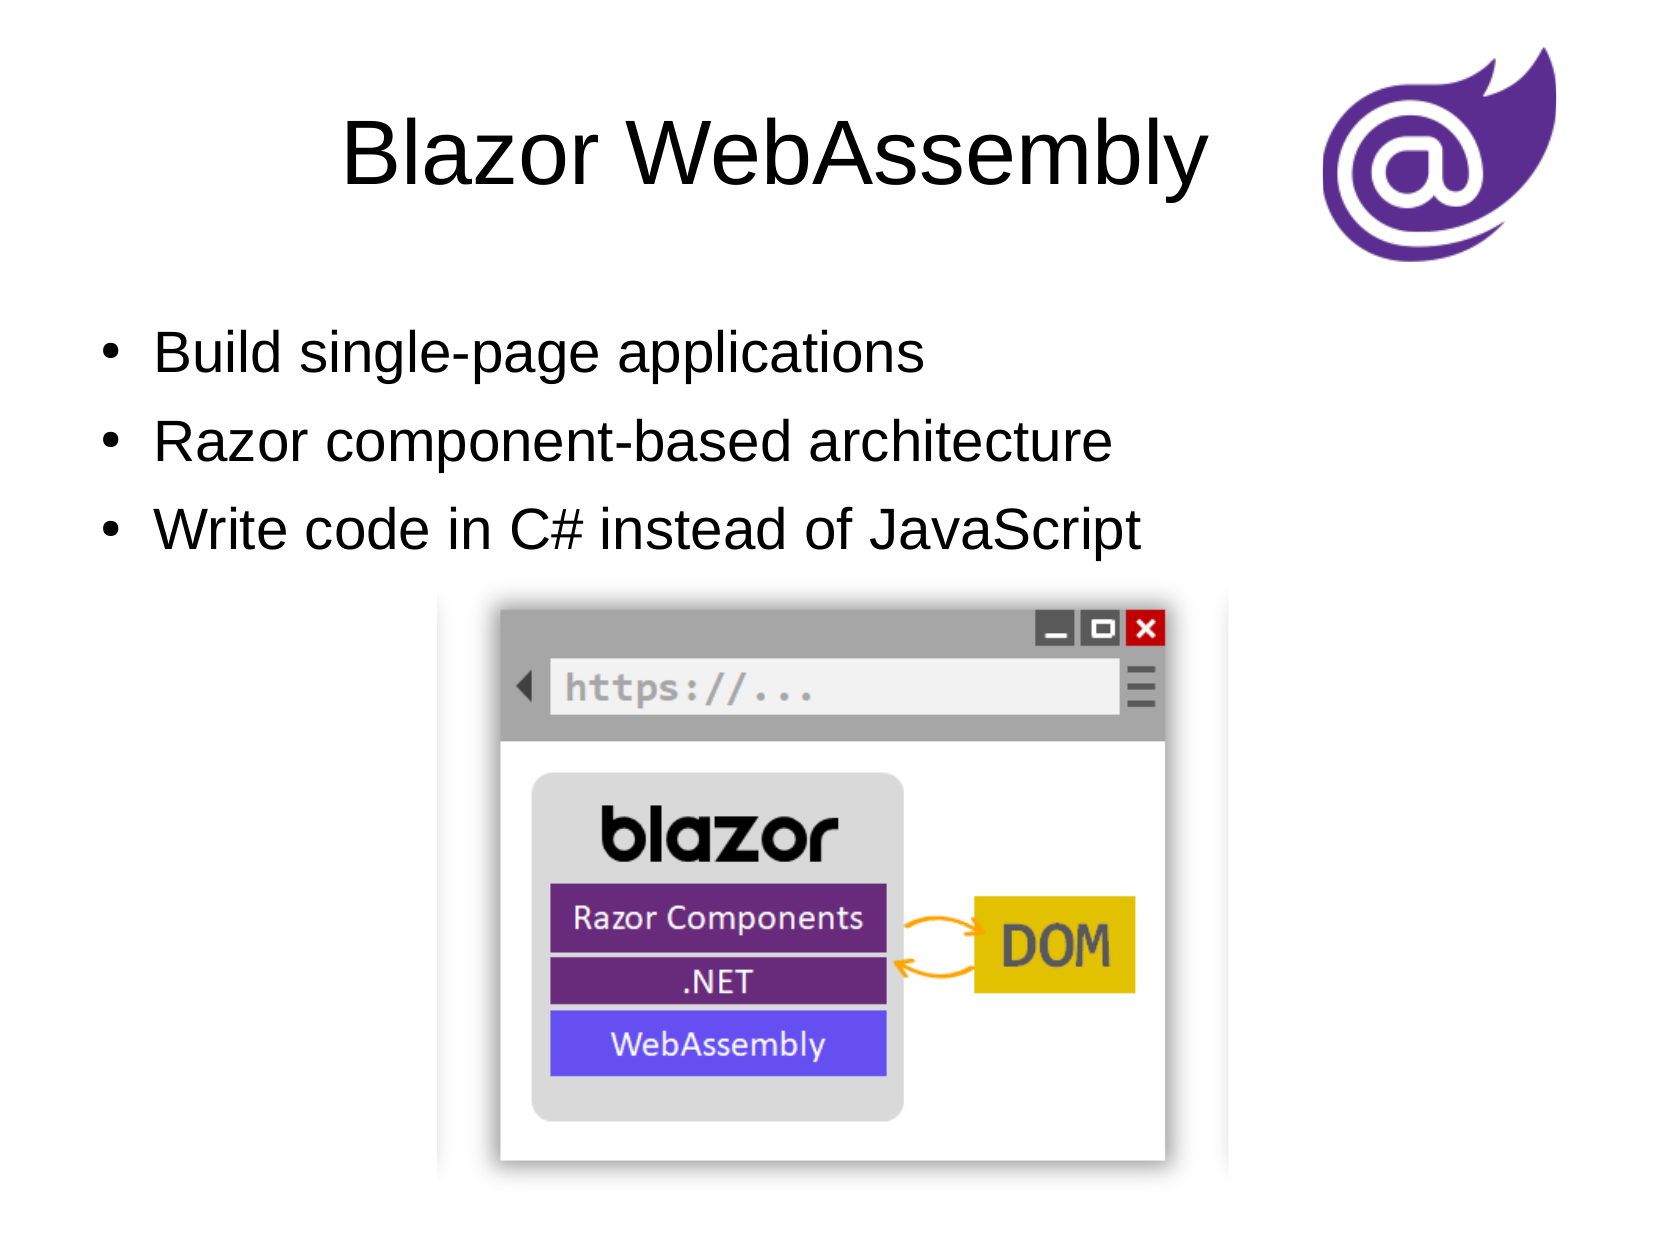

# Blazor WebAssembly
Build single-page applications
Razor component-based architecture
Write code in C# instead of JavaScript